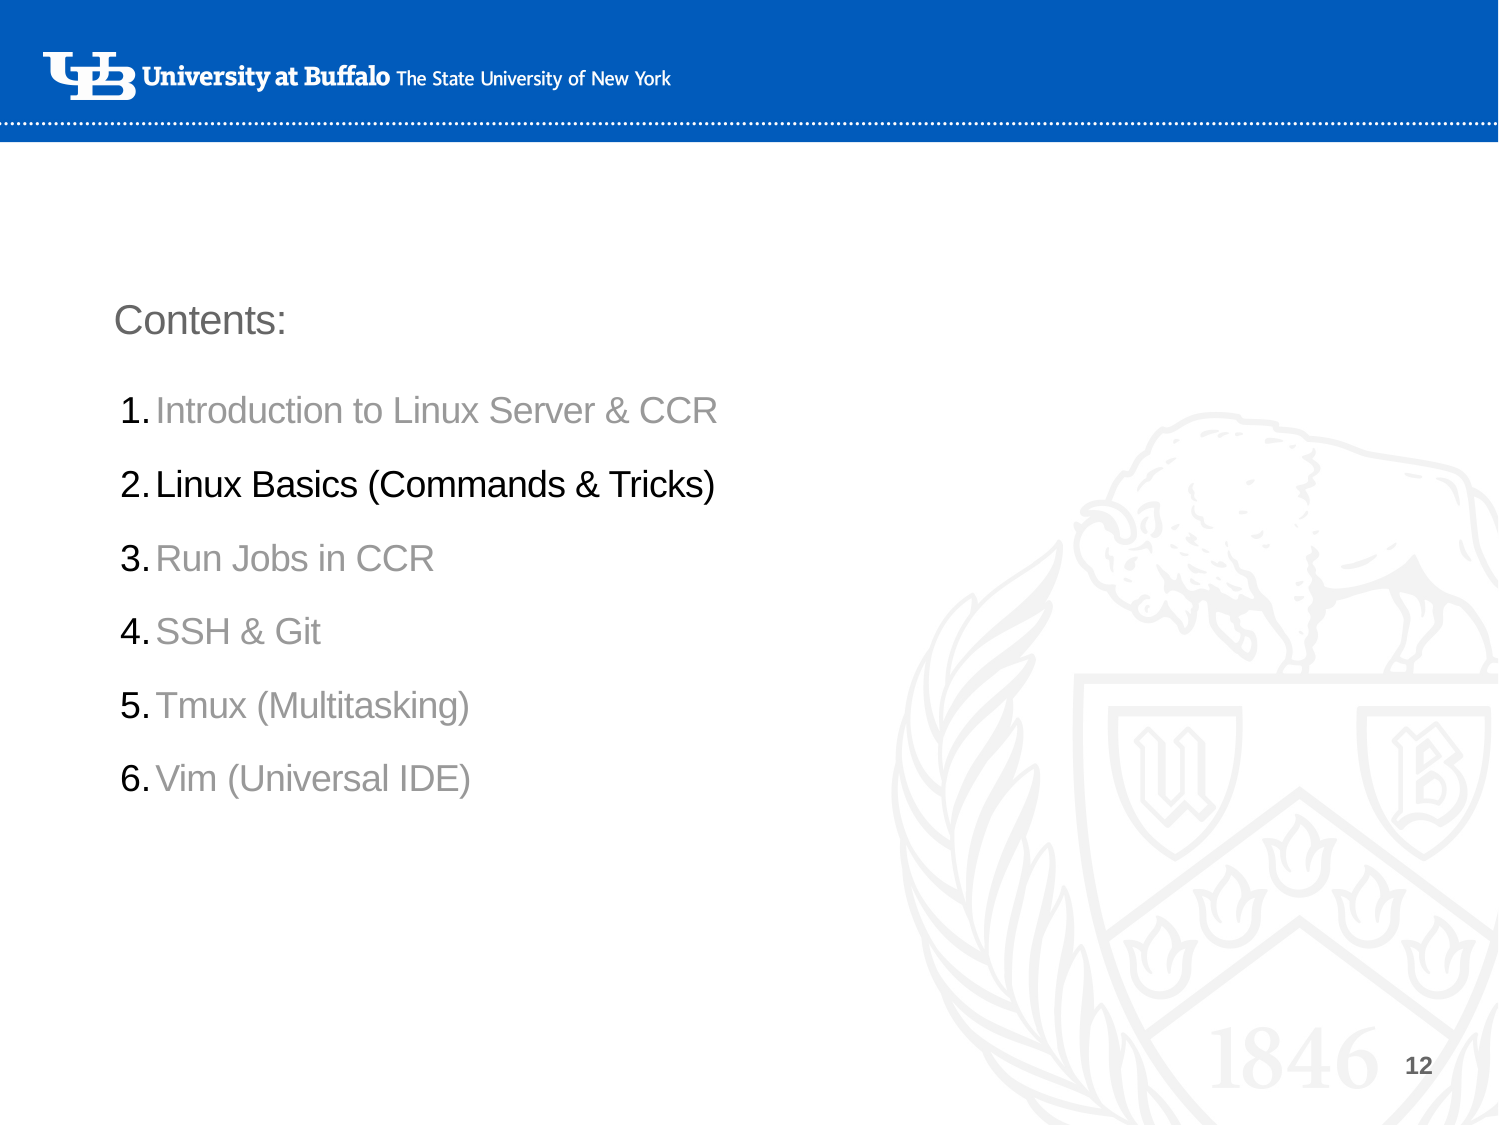

Contents:
Introduction to Linux Server & CCR
Linux Basics (Commands & Tricks)
Run Jobs in CCR
SSH & Git
Tmux (Multitasking)
Vim (Universal IDE)